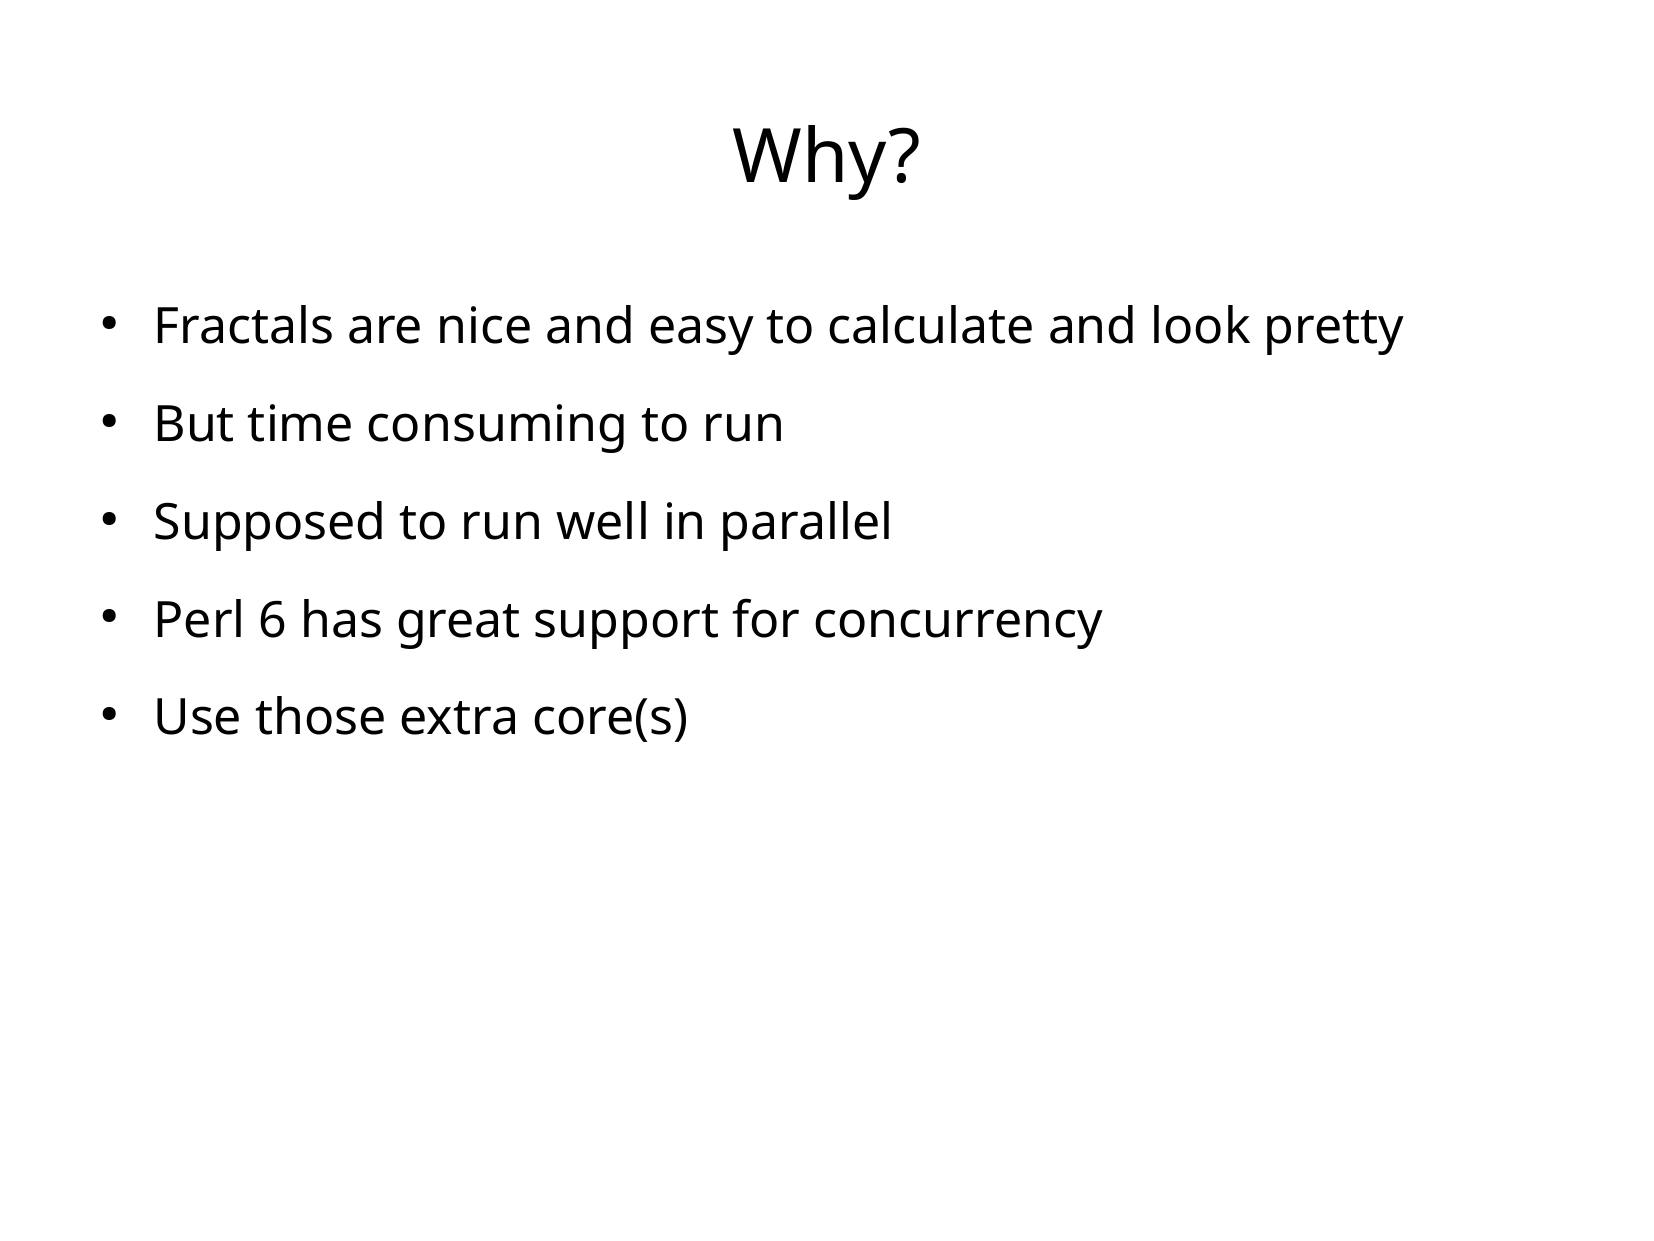

# Why?
Fractals are nice and easy to calculate and look pretty
But time consuming to run
Supposed to run well in parallel
Perl 6 has great support for concurrency
Use those extra core(s)